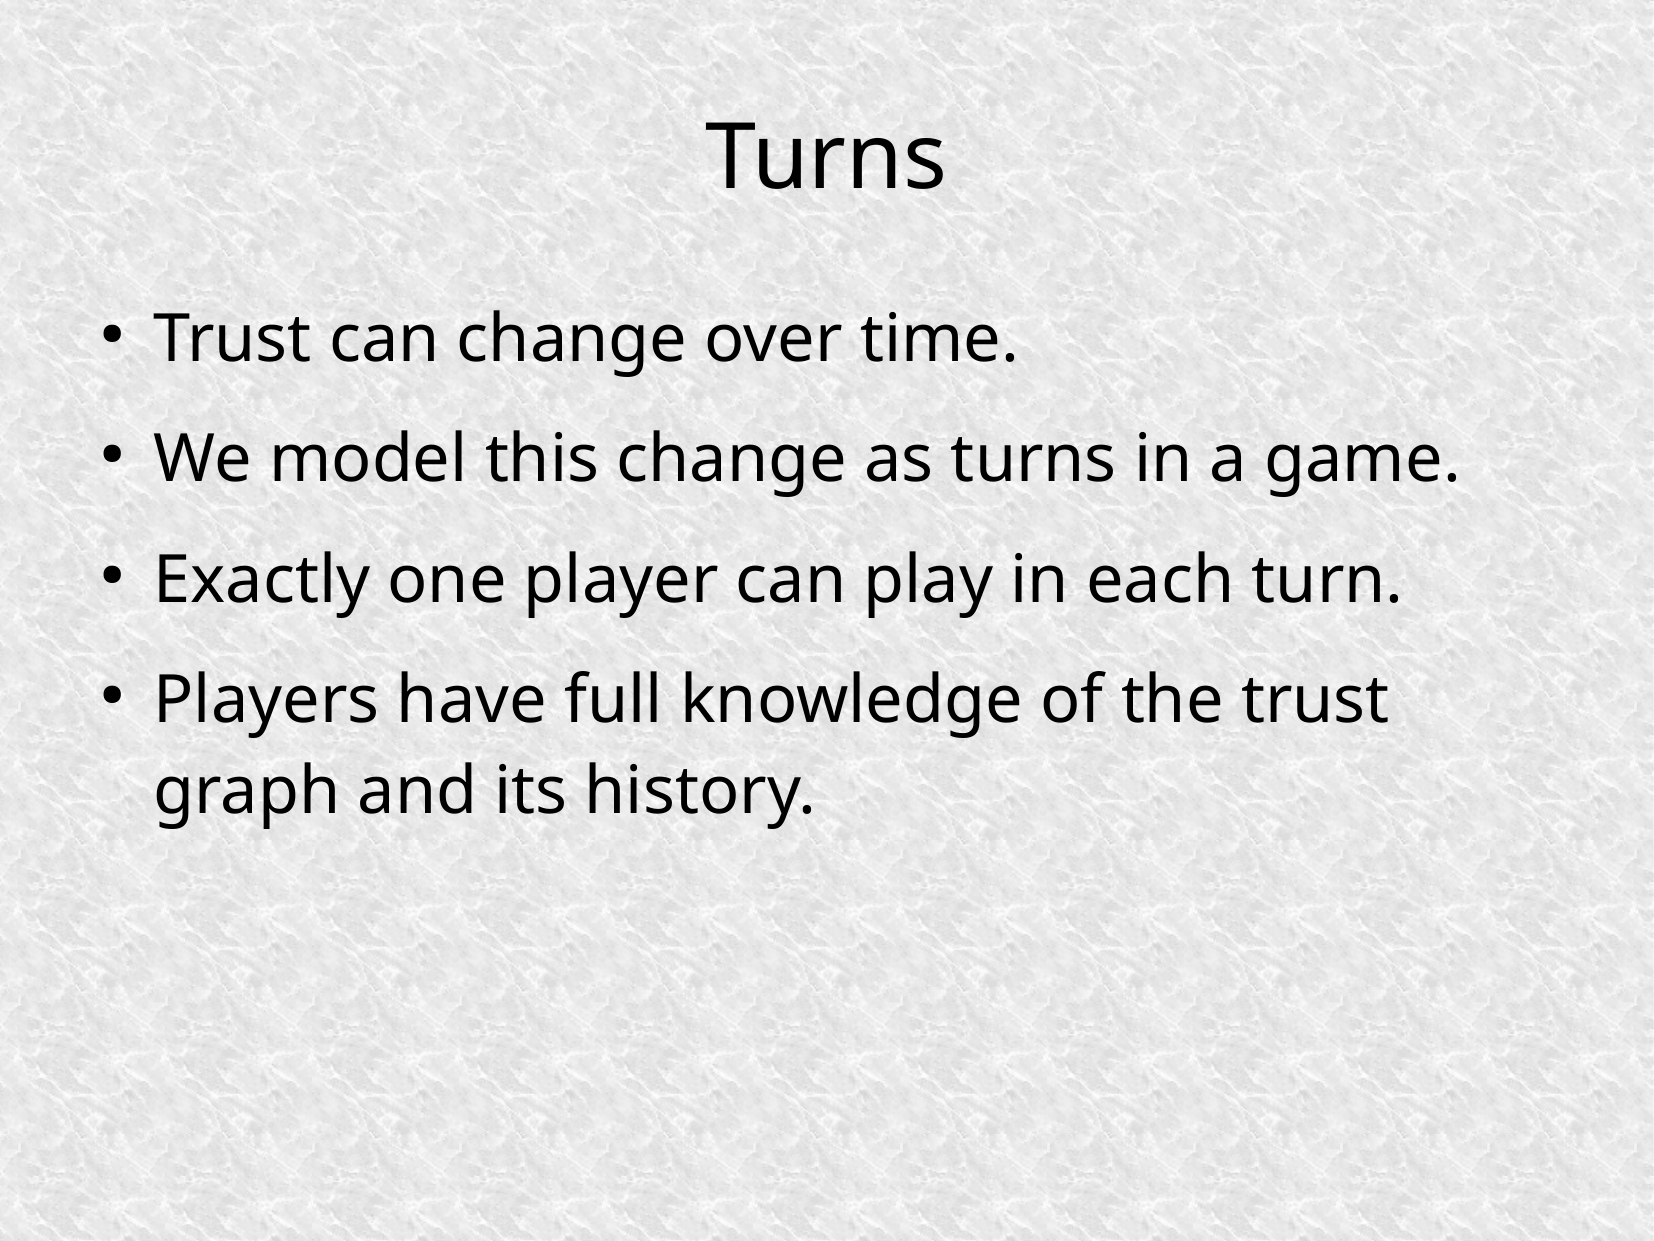

# Turns
Trust can change over time.
We model this change as turns in a game.
Exactly one player can play in each turn.
Players have full knowledge of the trust graph and its history.